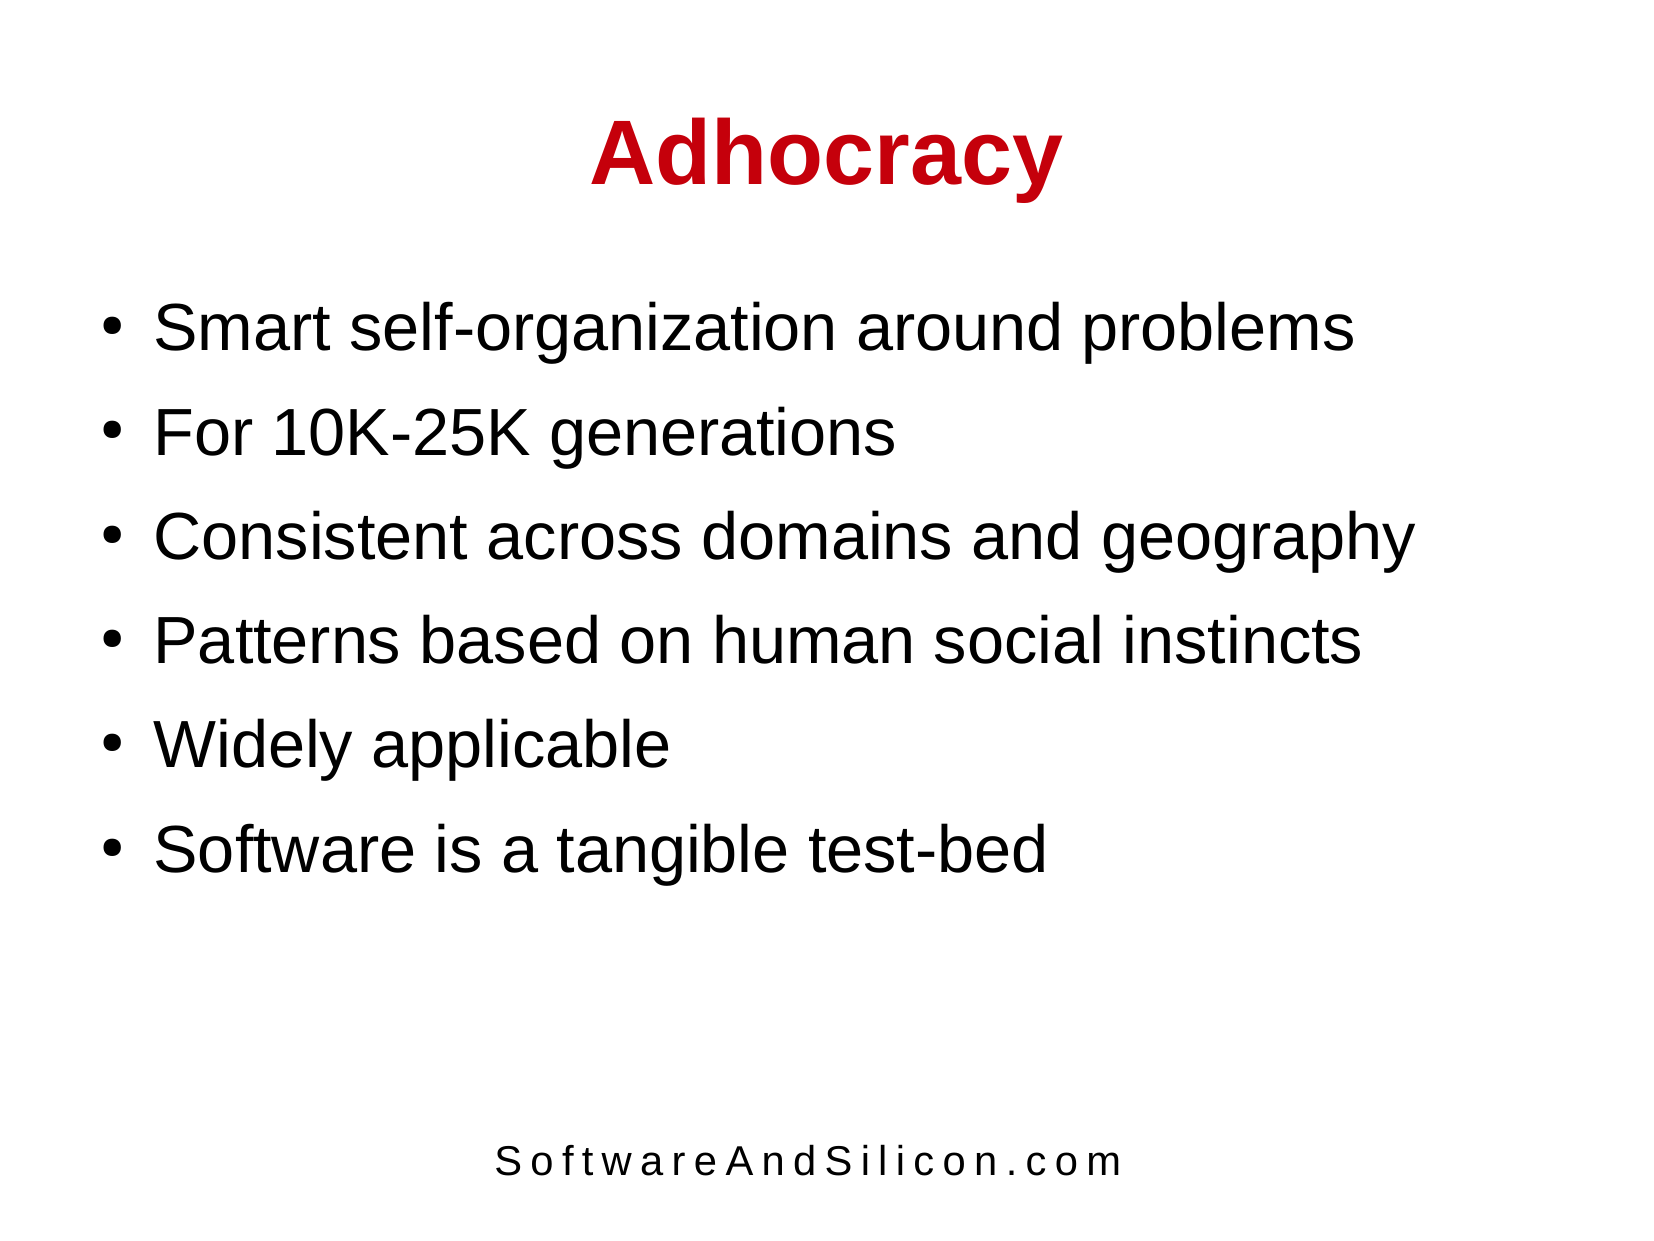

# Adhocracy
Smart self-organization around problems
For 10K-25K generations
Consistent across domains and geography
Patterns based on human social instincts
Widely applicable
Software is a tangible test-bed